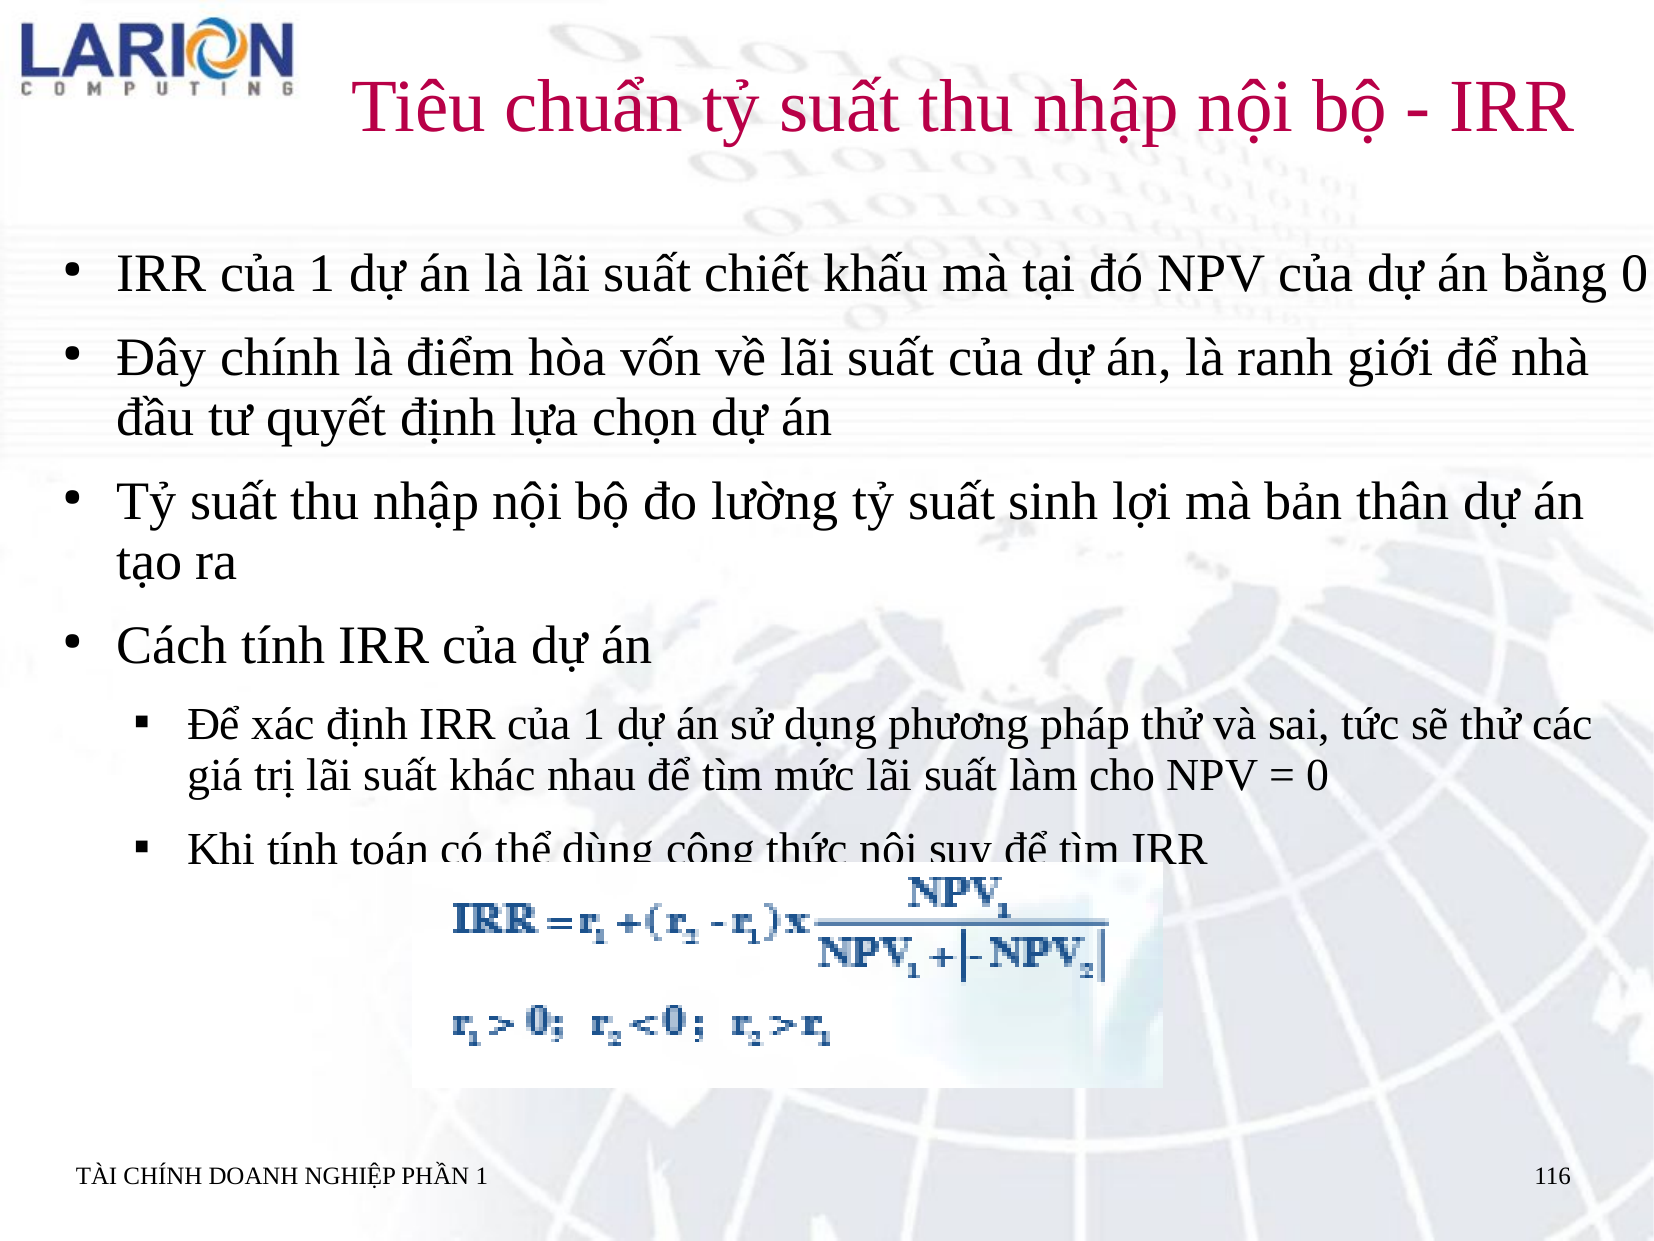

# Tiêu chuẩn tỷ suất thu nhập nội bộ - IRR
IRR của 1 dự án là lãi suất chiết khấu mà tại đó NPV của dự án bằng 0
Đây chính là điểm hòa vốn về lãi suất của dự án, là ranh giới để nhà đầu tư quyết định lựa chọn dự án
Tỷ suất thu nhập nội bộ đo lường tỷ suất sinh lợi mà bản thân dự án tạo ra
Cách tính IRR của dự án
Để xác định IRR của 1 dự án sử dụng phương pháp thử và sai, tức sẽ thử các giá trị lãi suất khác nhau để tìm mức lãi suất làm cho NPV = 0
Khi tính toán có thể dùng công thức nội suy để tìm IRR
TÀI CHÍNH DOANH NGHIỆP PHẦN 1
116